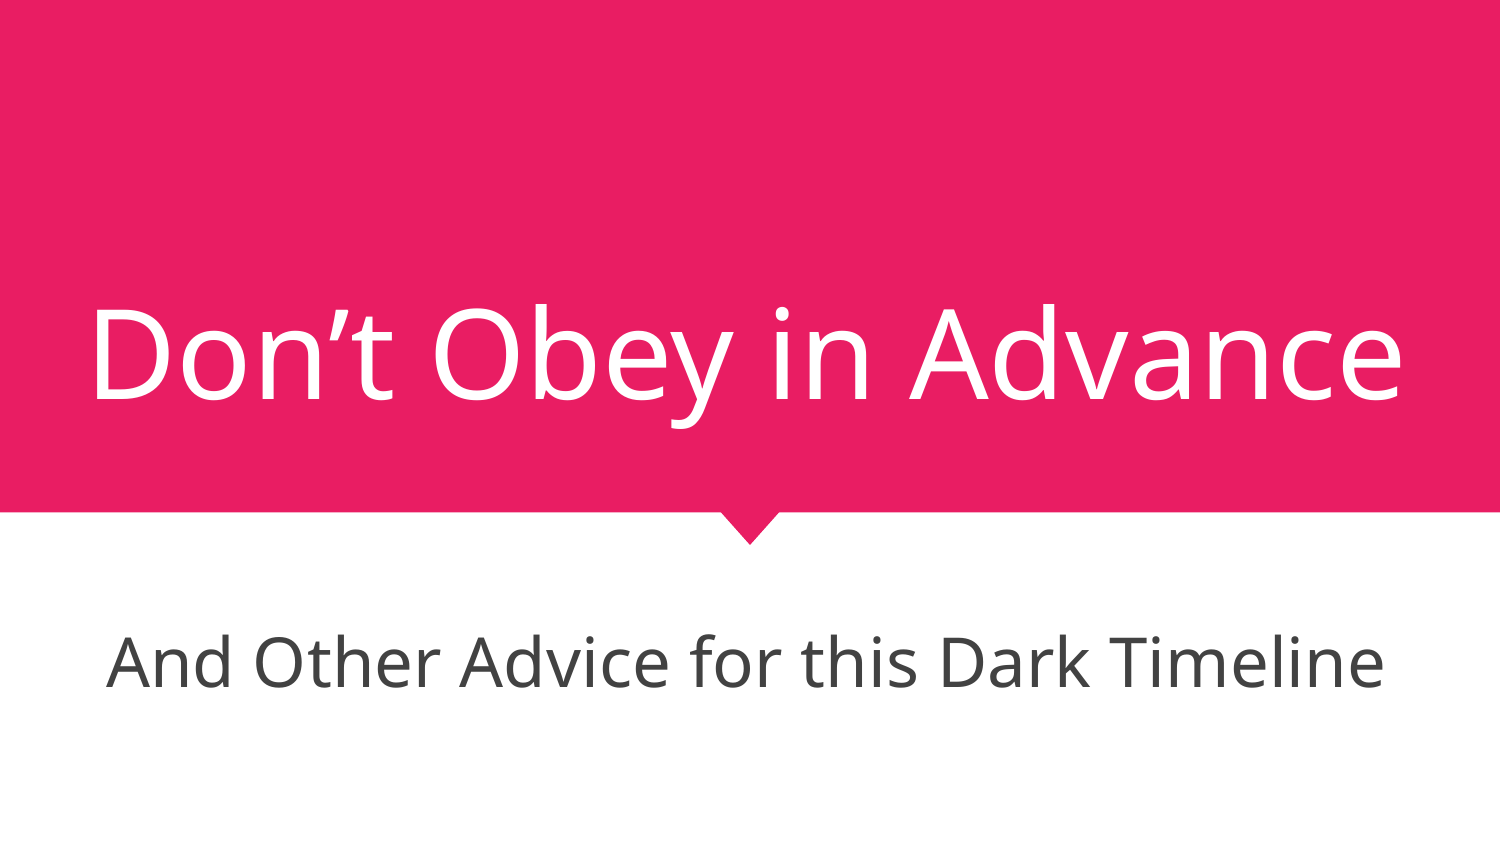

# Don’t Obey in Advance
And Other Advice for this Dark Timeline